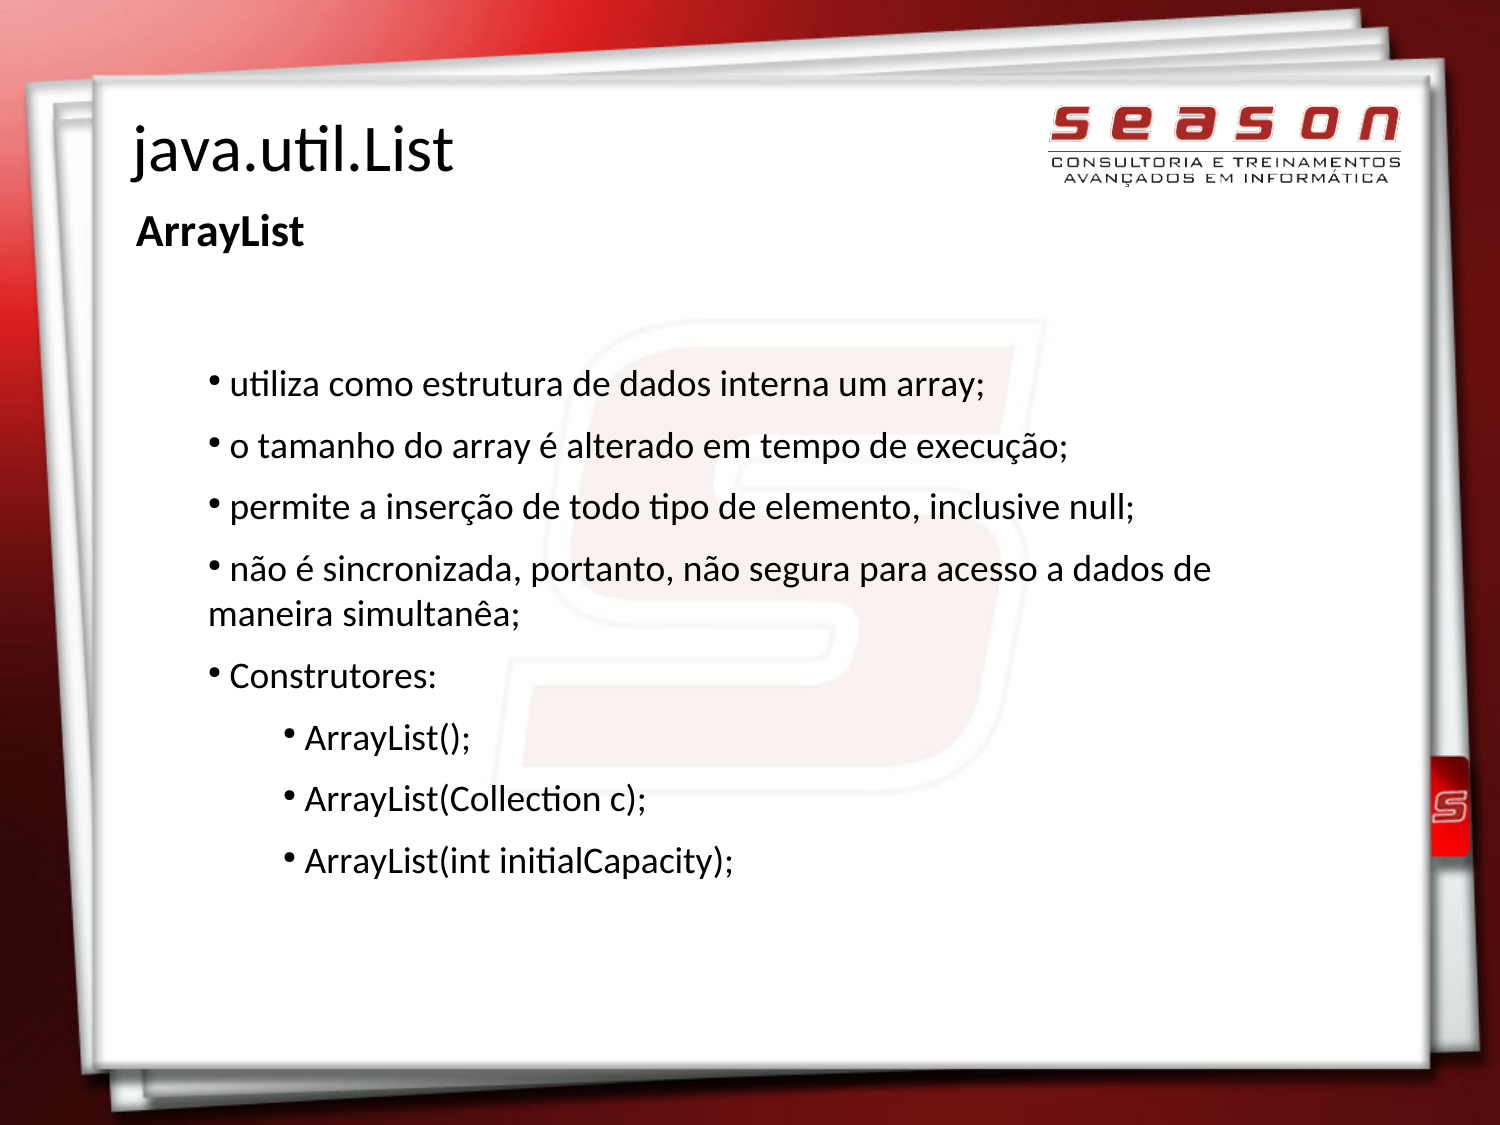

# java.util.List
ArrayList
 utiliza como estrutura de dados interna um array;
 o tamanho do array é alterado em tempo de execução;
 permite a inserção de todo tipo de elemento, inclusive null;
 não é sincronizada, portanto, não segura para acesso a dados de maneira simultanêa;
 Construtores:
 ArrayList();
 ArrayList(Collection c);
 ArrayList(int initialCapacity);